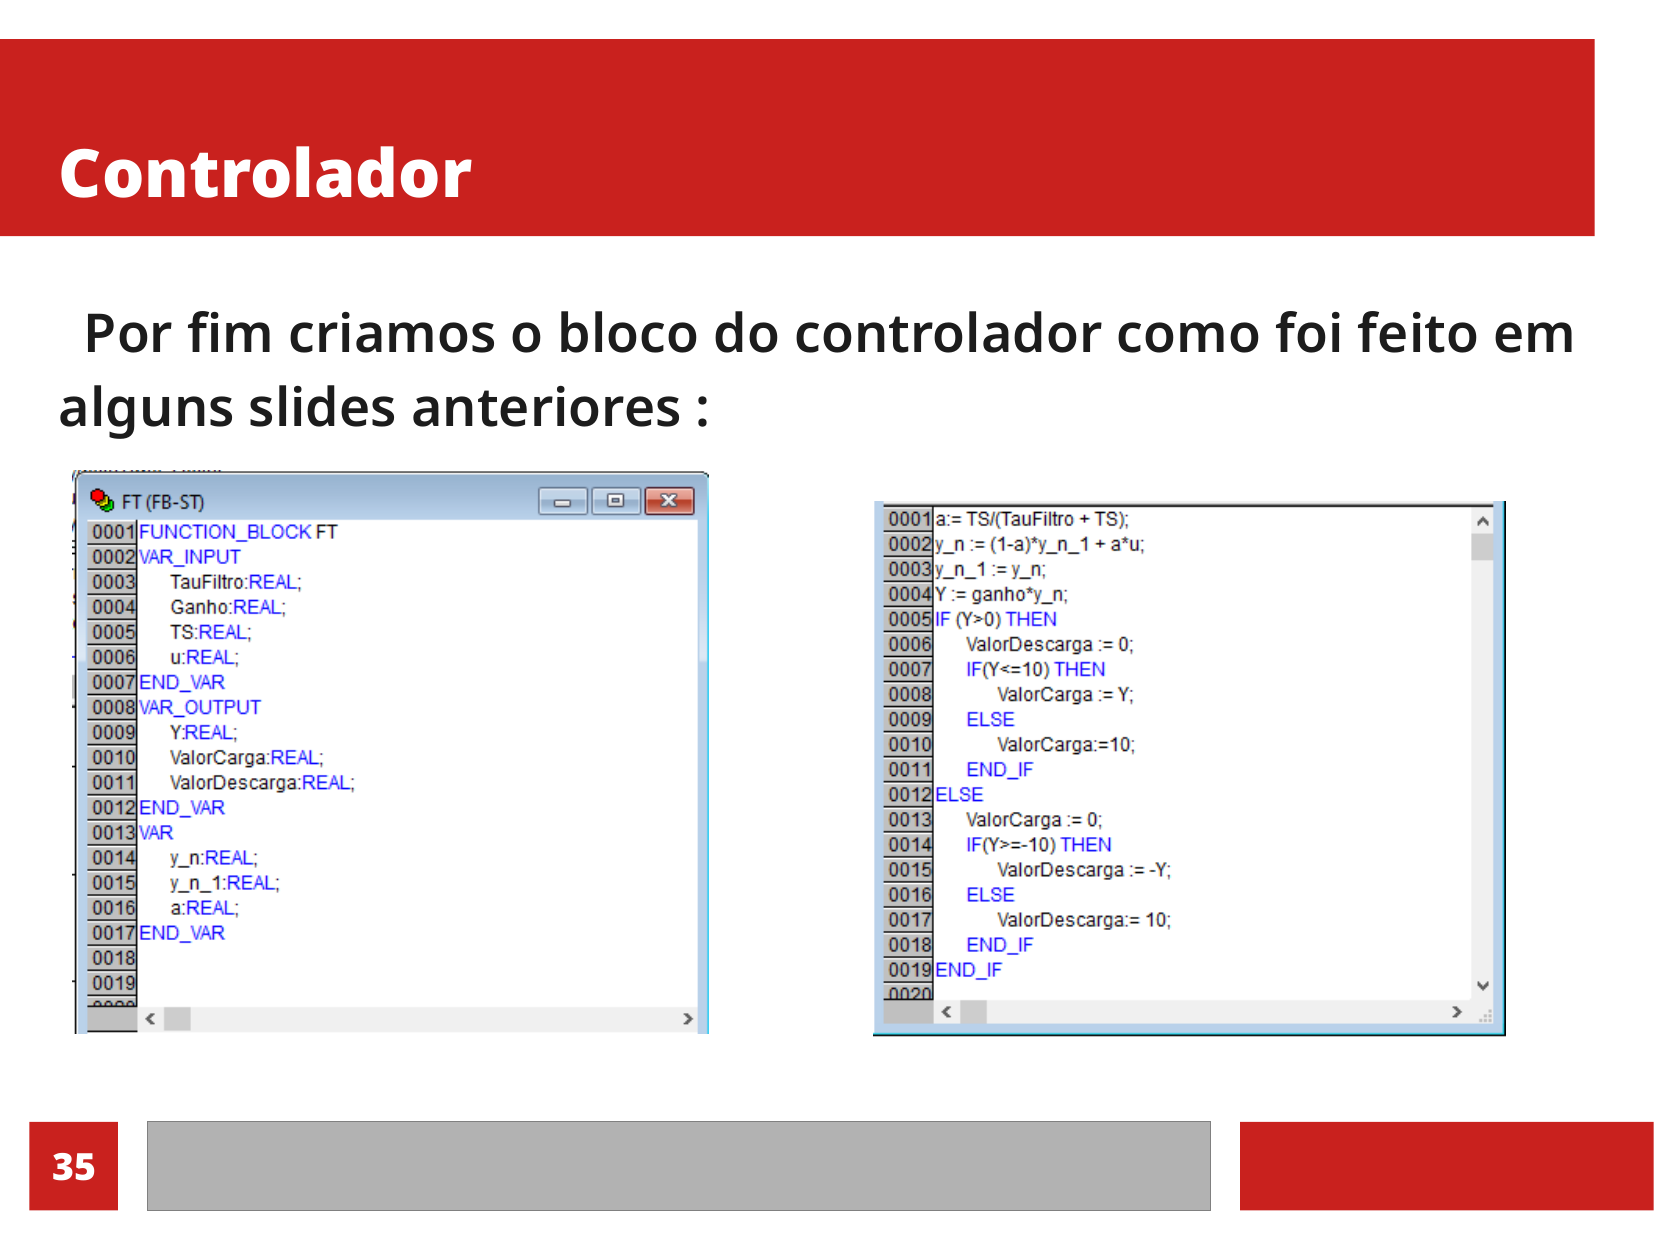

# Controlador
Por fim criamos o bloco do controlador como foi feito em alguns slides anteriores :
35